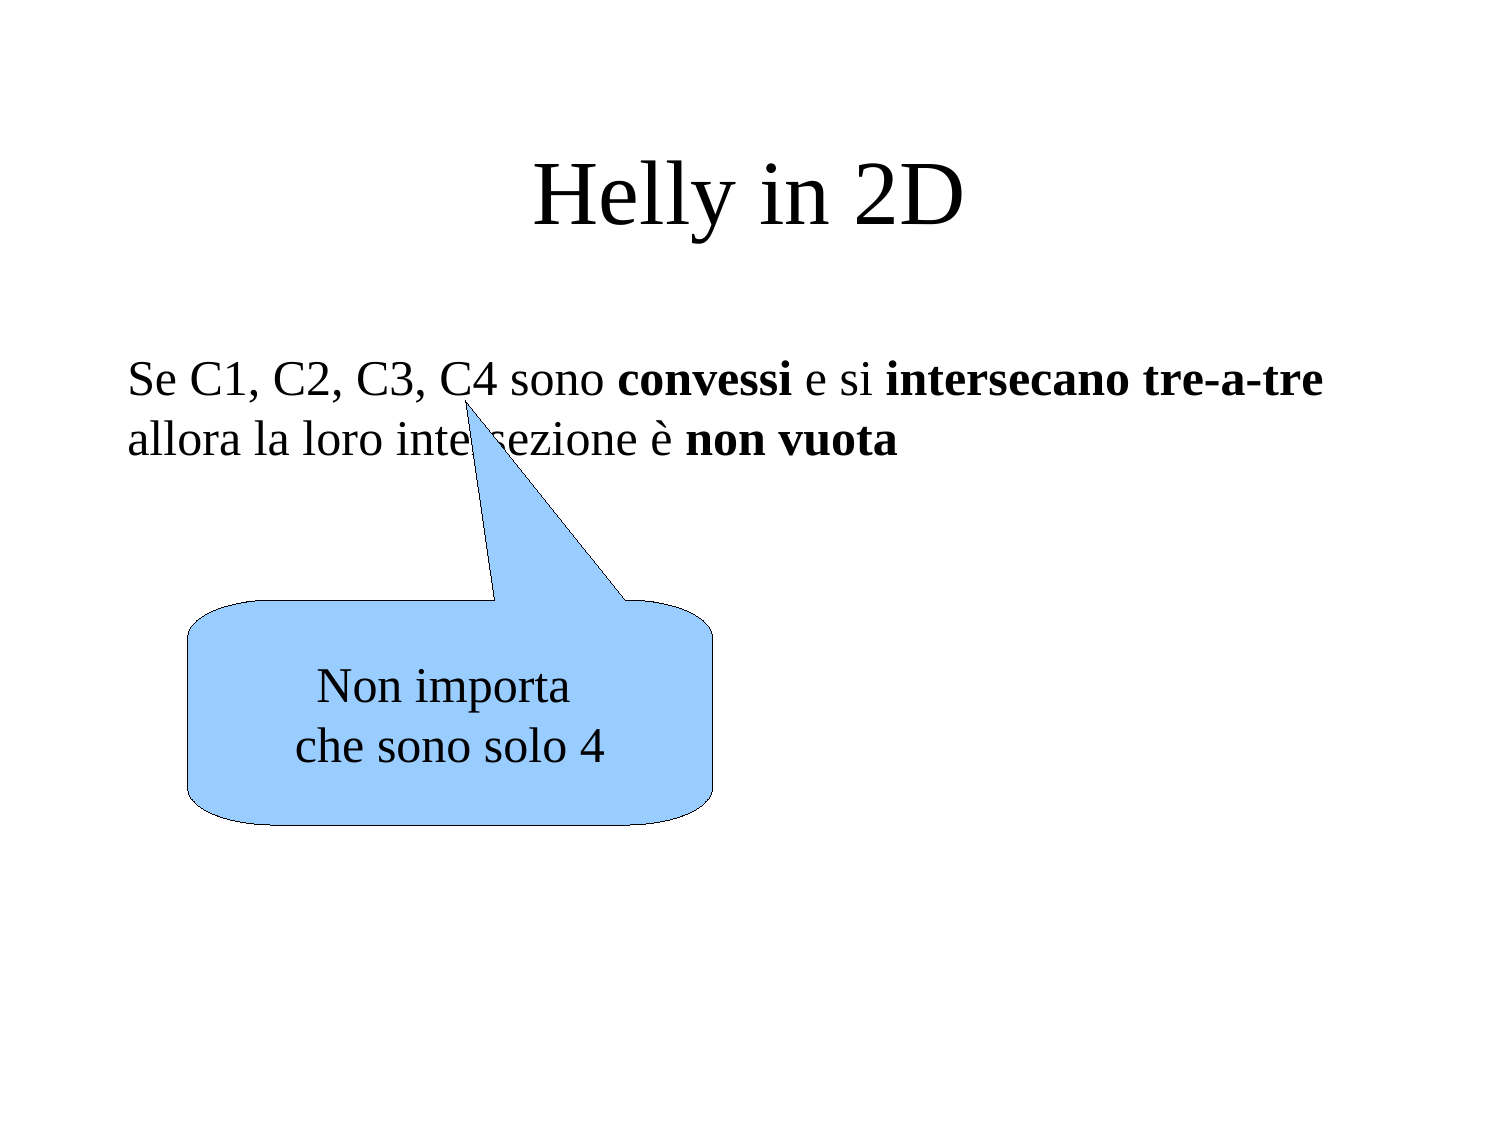

# Helly in 2D
Se C1, C2, C3, C4 sono convessi e si intersecano tre-a-tre
allora la loro intersezione è non vuota
Non importa
che sono solo 4